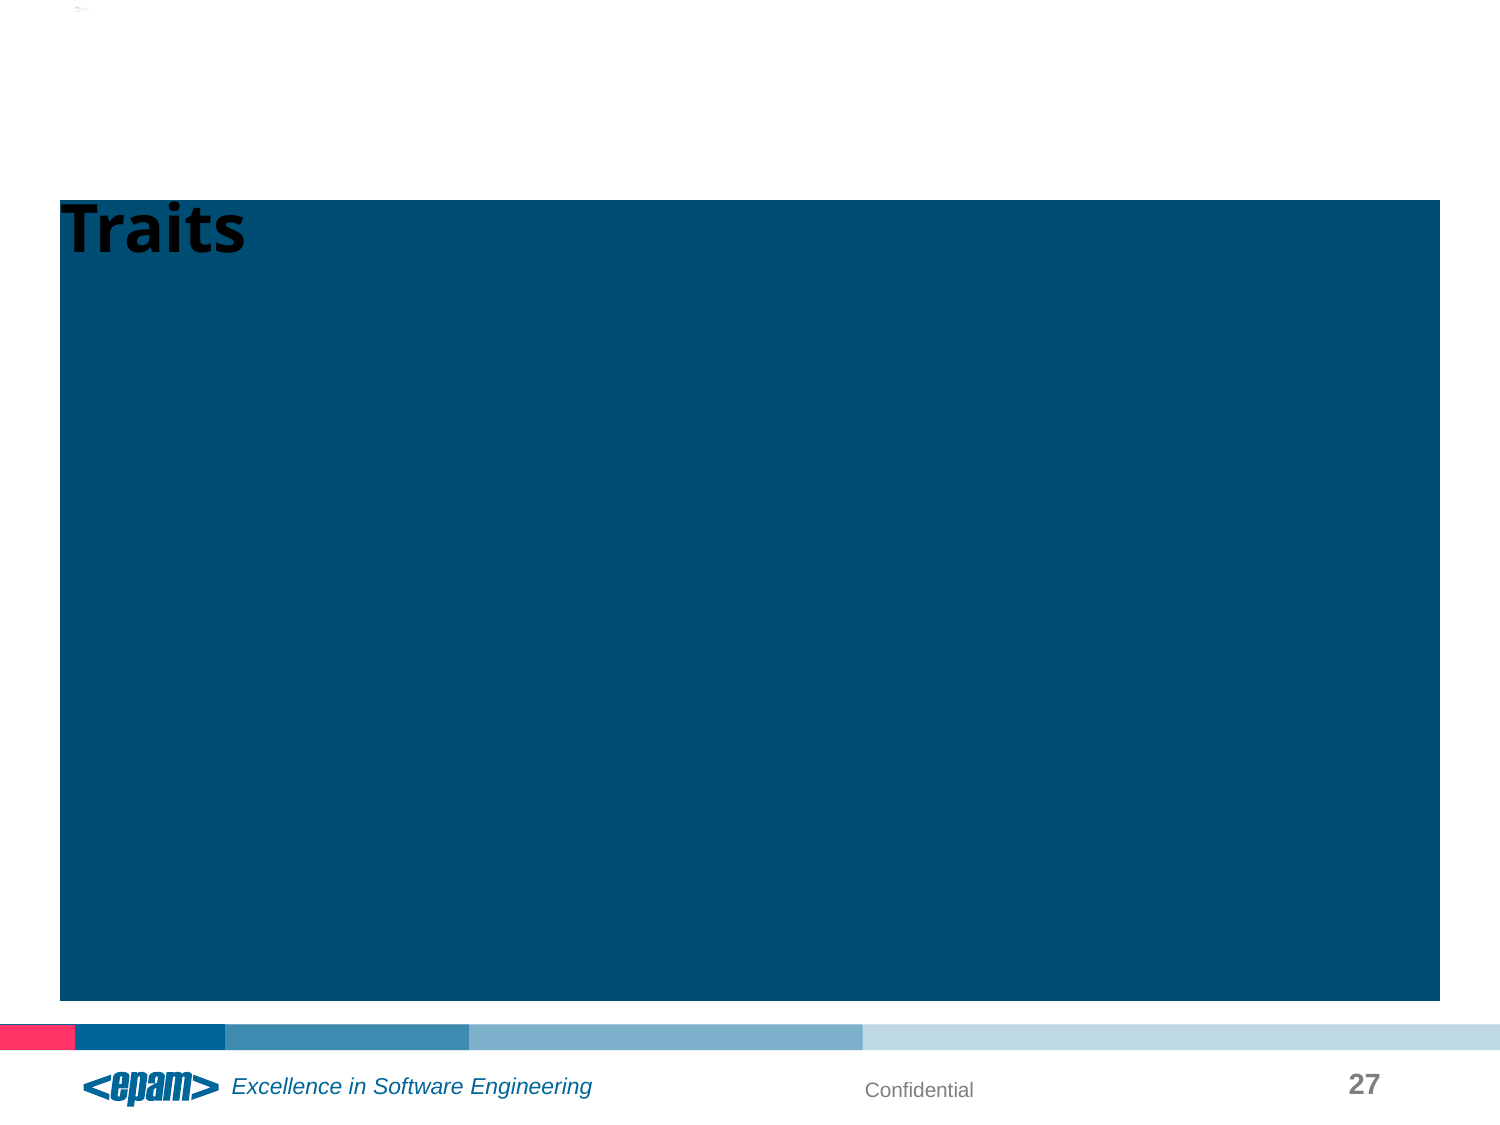

# class Account {
 self: Logger =>
 var balance = 0
 def withdraw(amount: Double) {
 if (amount > balance) self.logError("Insufficient funds")
 else self.logInfo("...")
 }
}
class AccountCL extends Account with ConsoleLogger
val acc = new AccountCL
Traits
Confidential